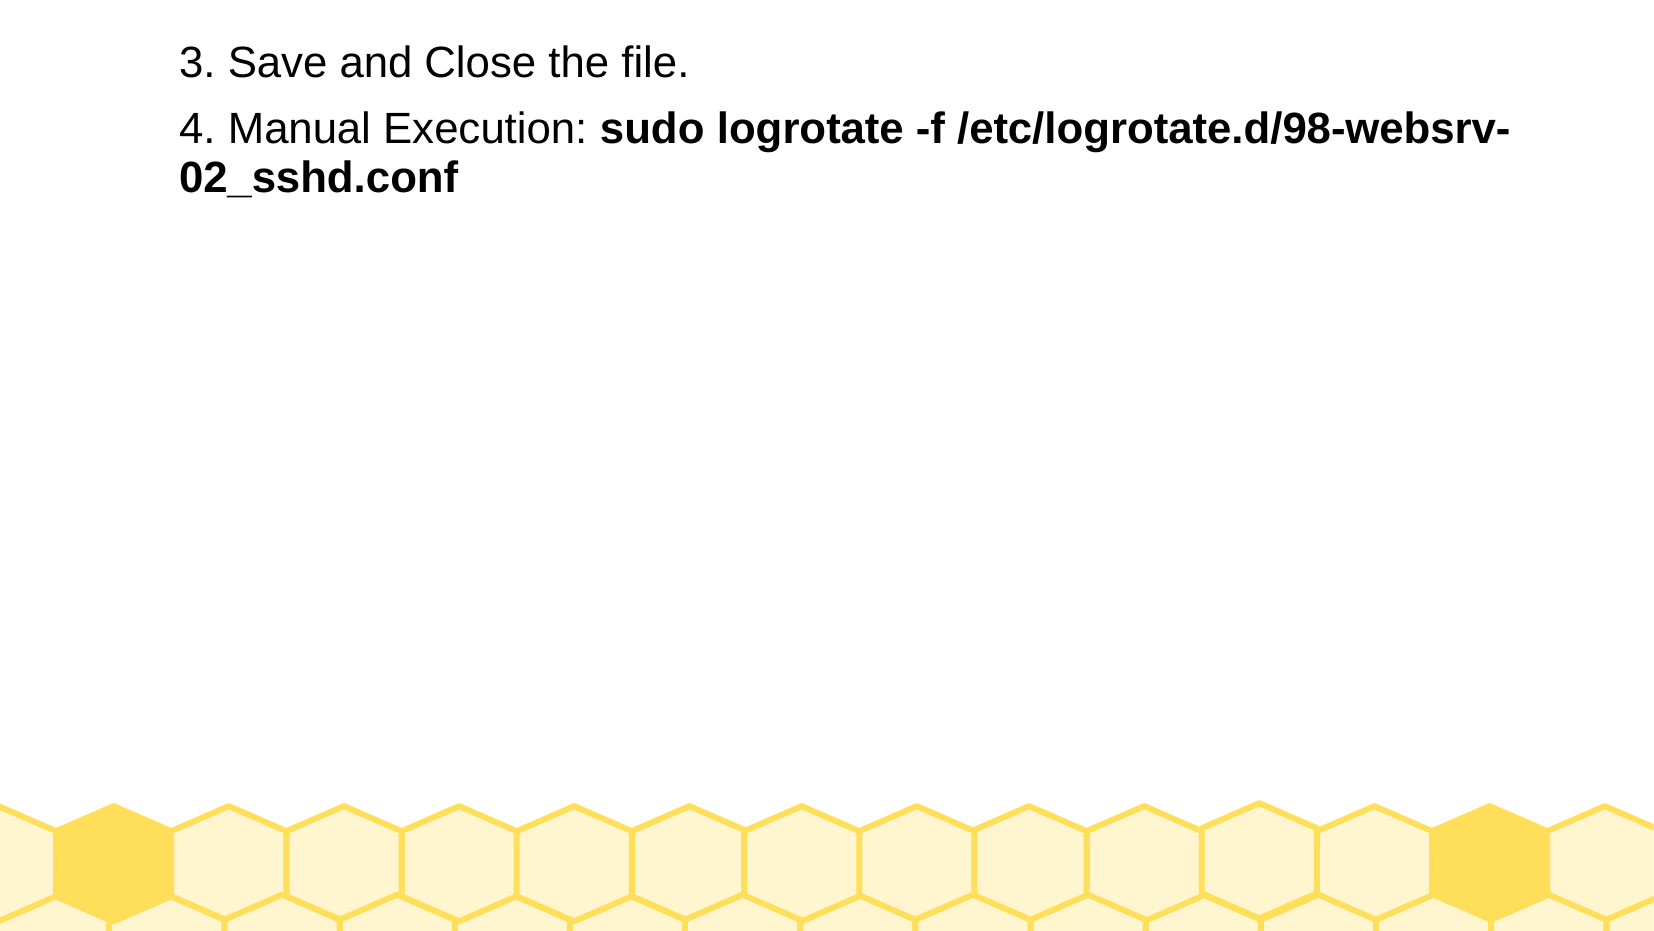

# 3. Save and Close the file.
4. Manual Execution: sudo logrotate -f /etc/logrotate.d/98-websrv-02_sshd.conf